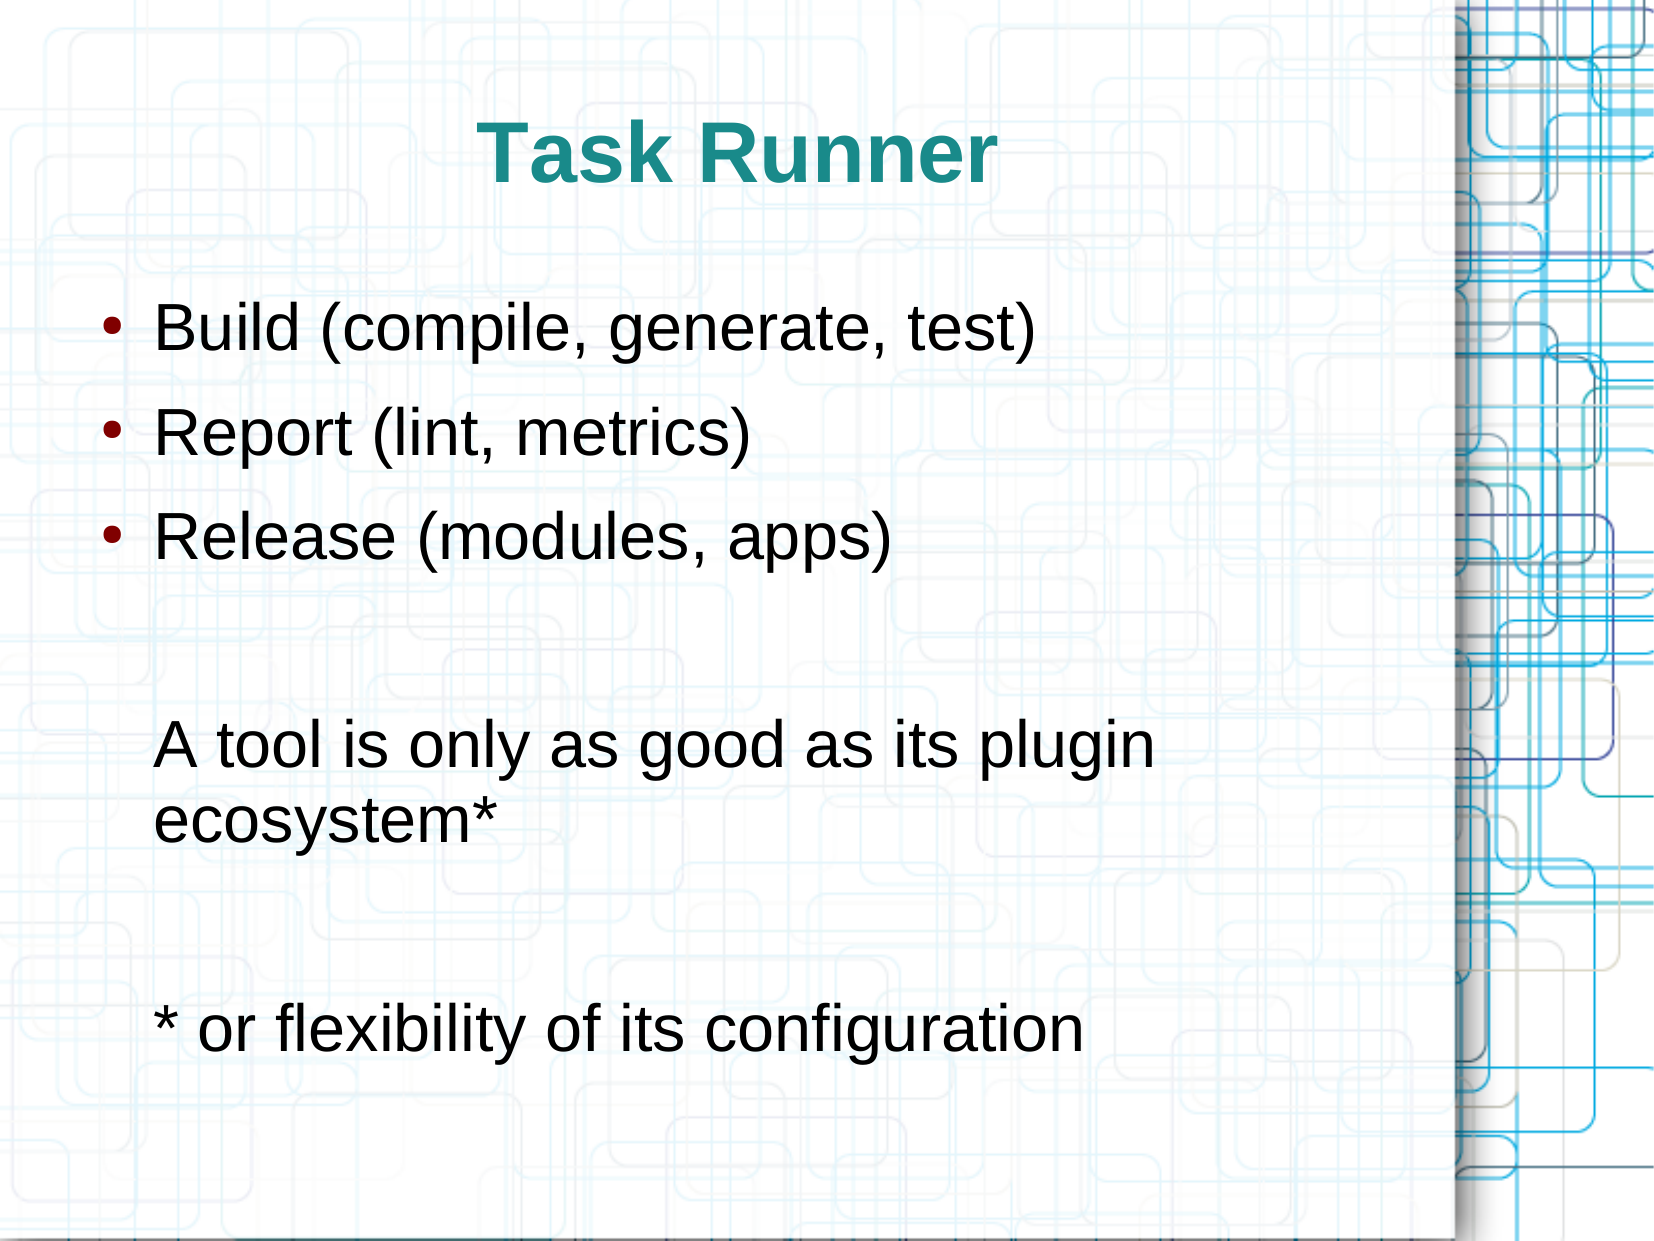

# Task Runner
Build (compile, generate, test)
Report (lint, metrics)
Release (modules, apps)
A tool is only as good as its plugin ecosystem*
* or flexibility of its configuration